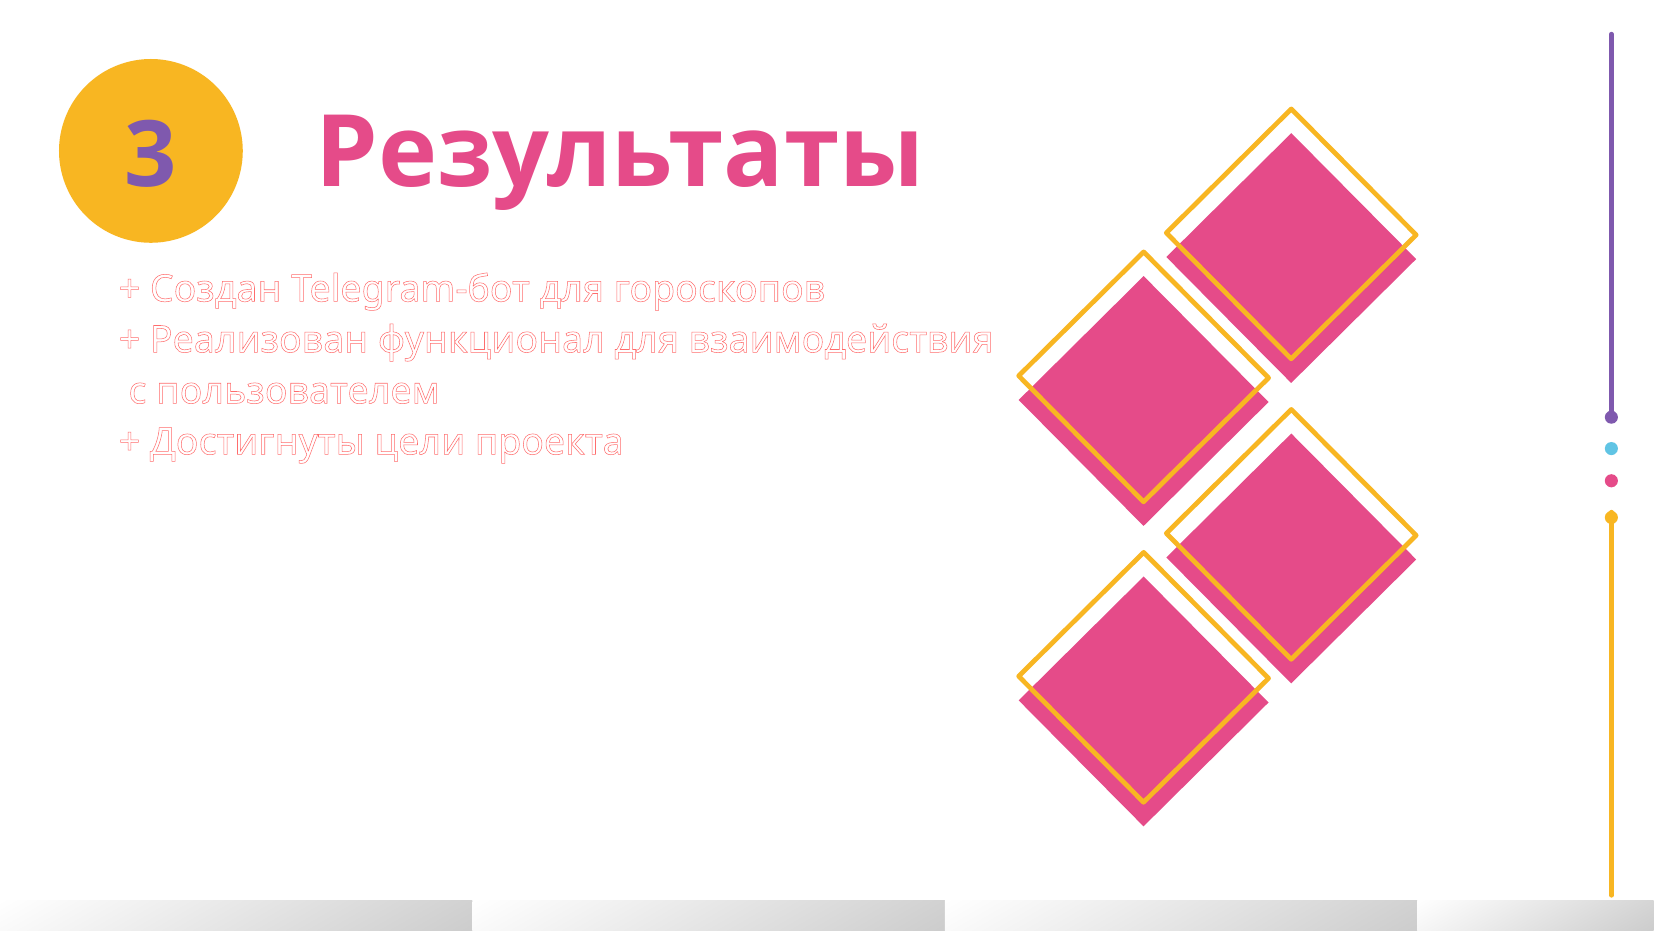

3
# Результаты
+ Создан Telegram-бот для гороскопов
+ Реализован функционал для взаимодействия
 с пользователем
+ Достигнуты цели проекта